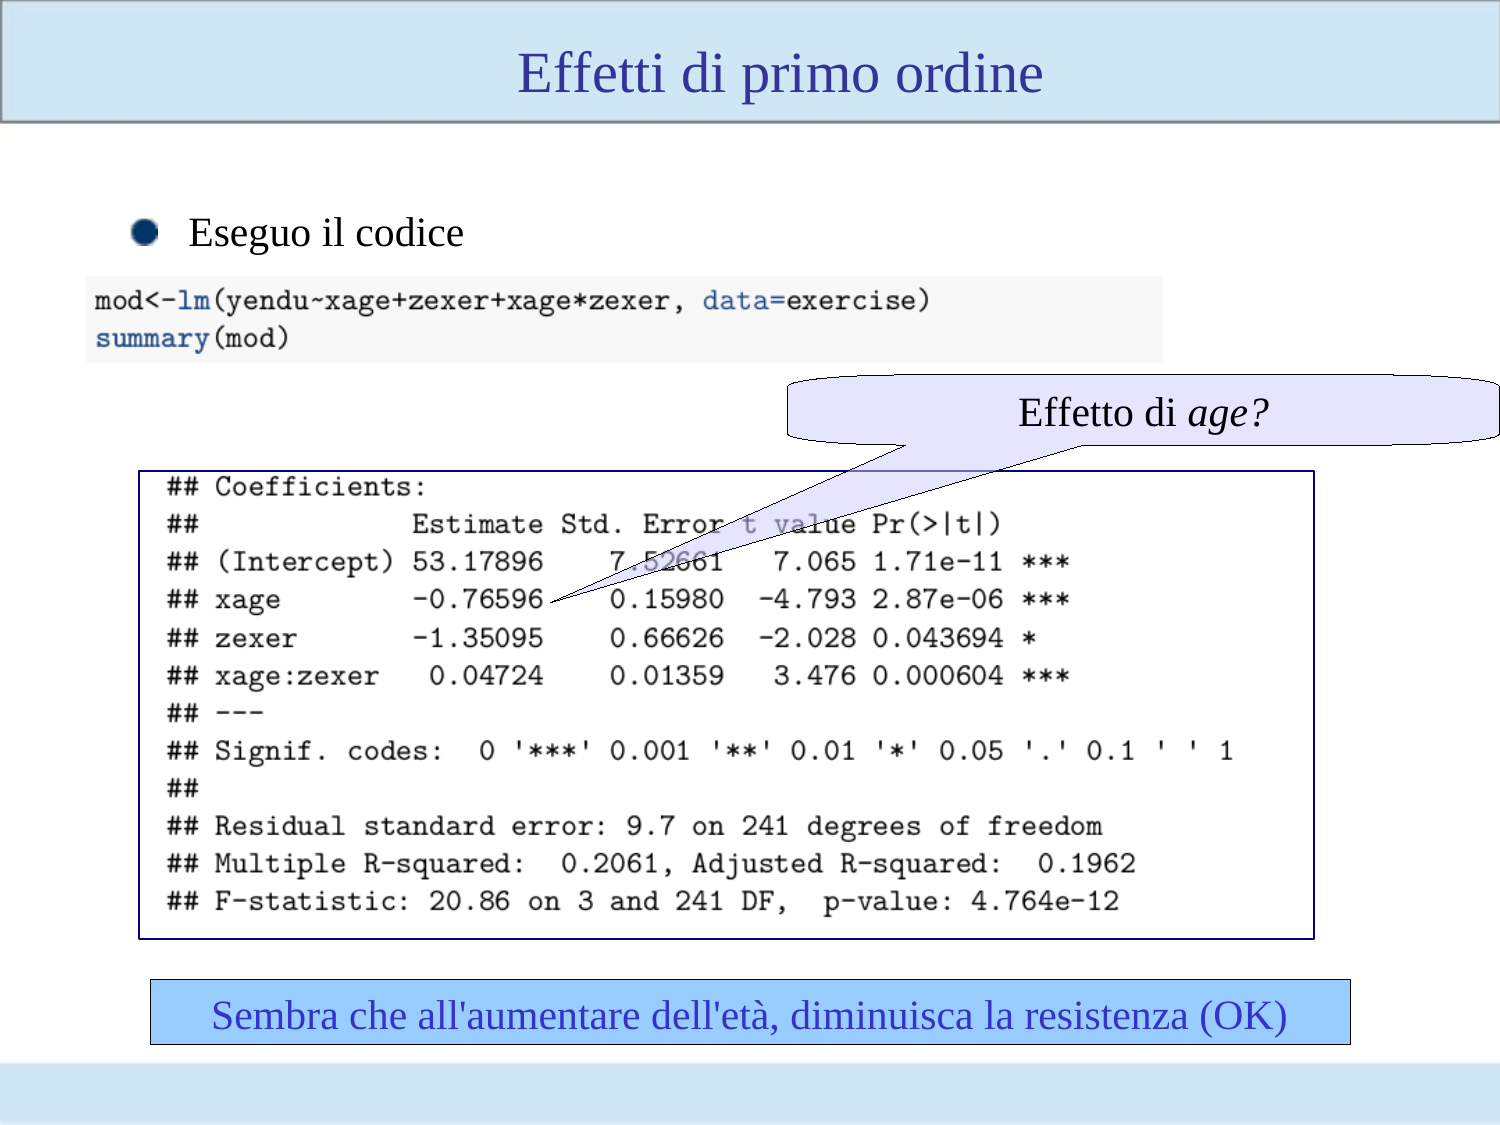

# Effetti di primo ordine
Eseguo il codice
Effetto di age?
Sembra che all'aumentare dell'età, diminuisca la resistenza (OK)